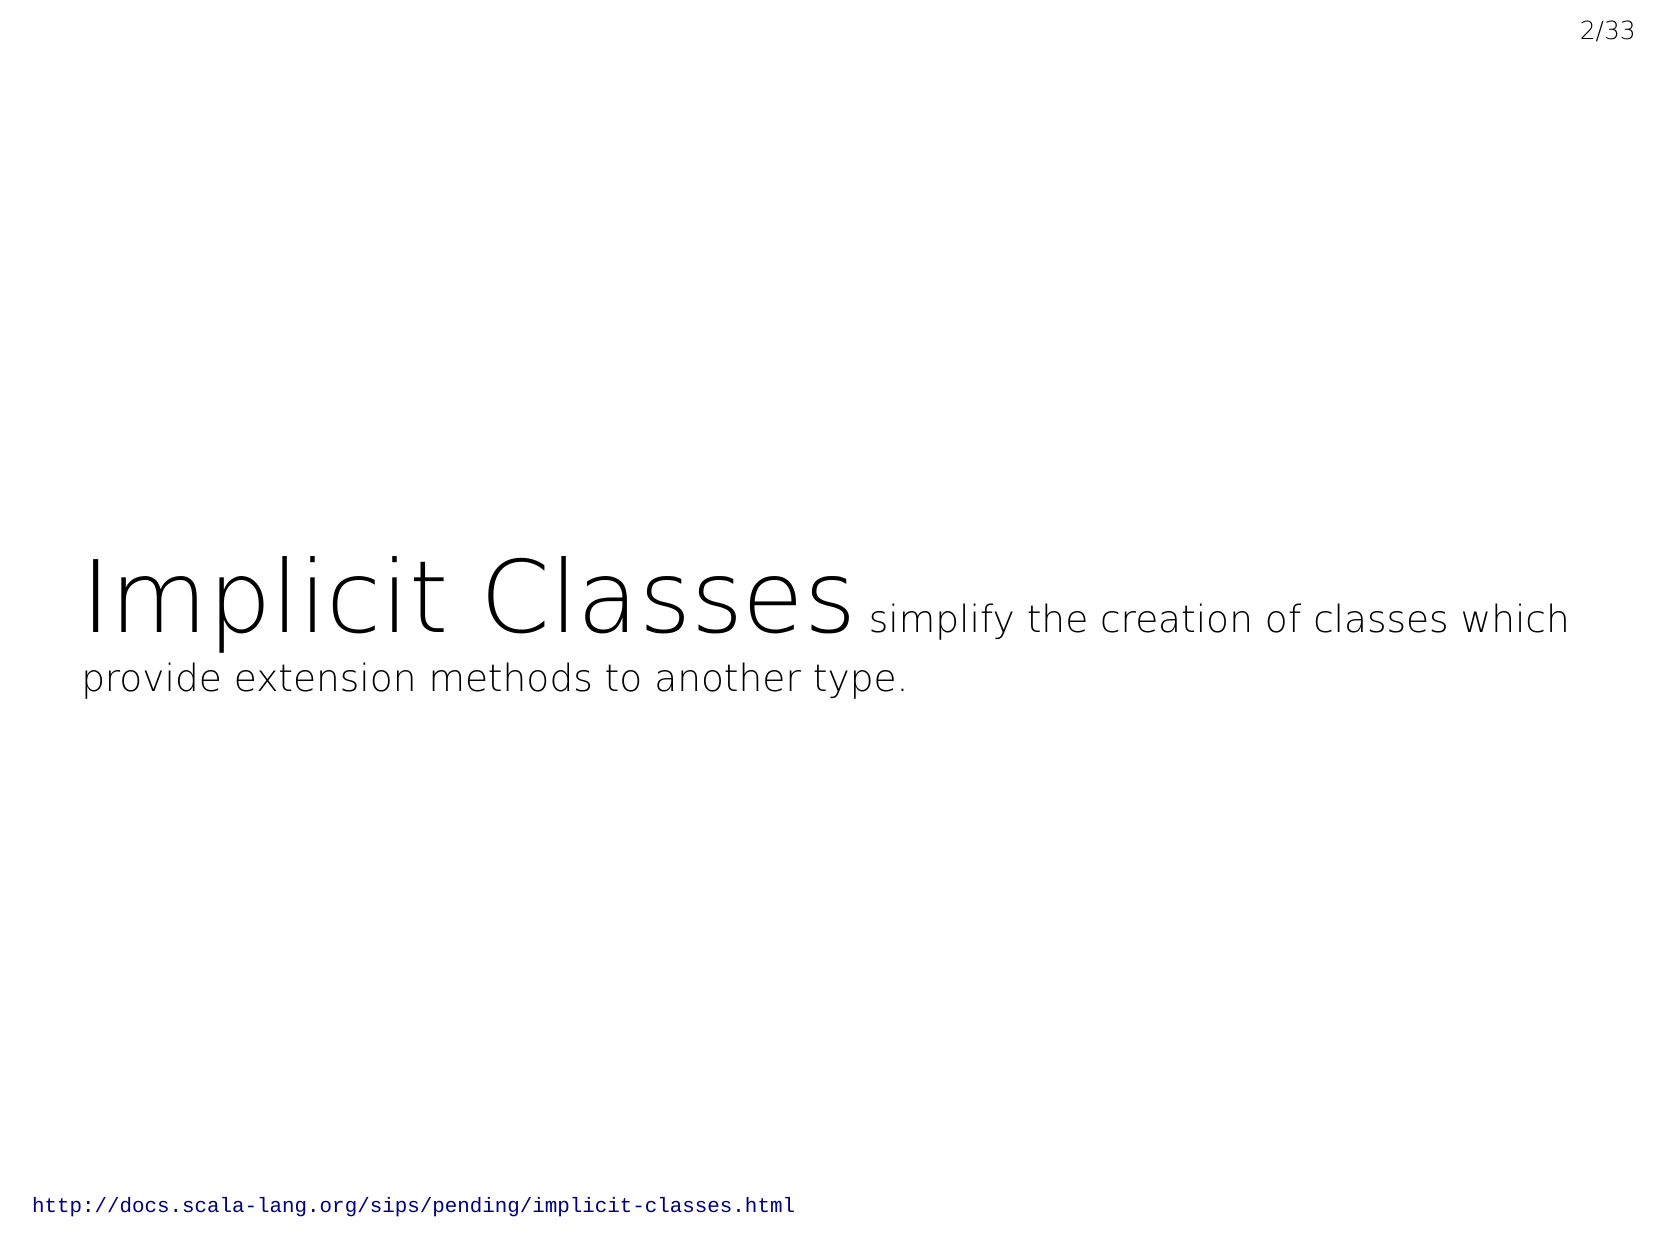

Implicit Classes simplify the creation of classes which provide extension methods to another type.
http://docs.scala-lang.org/sips/pending/implicit-classes.html